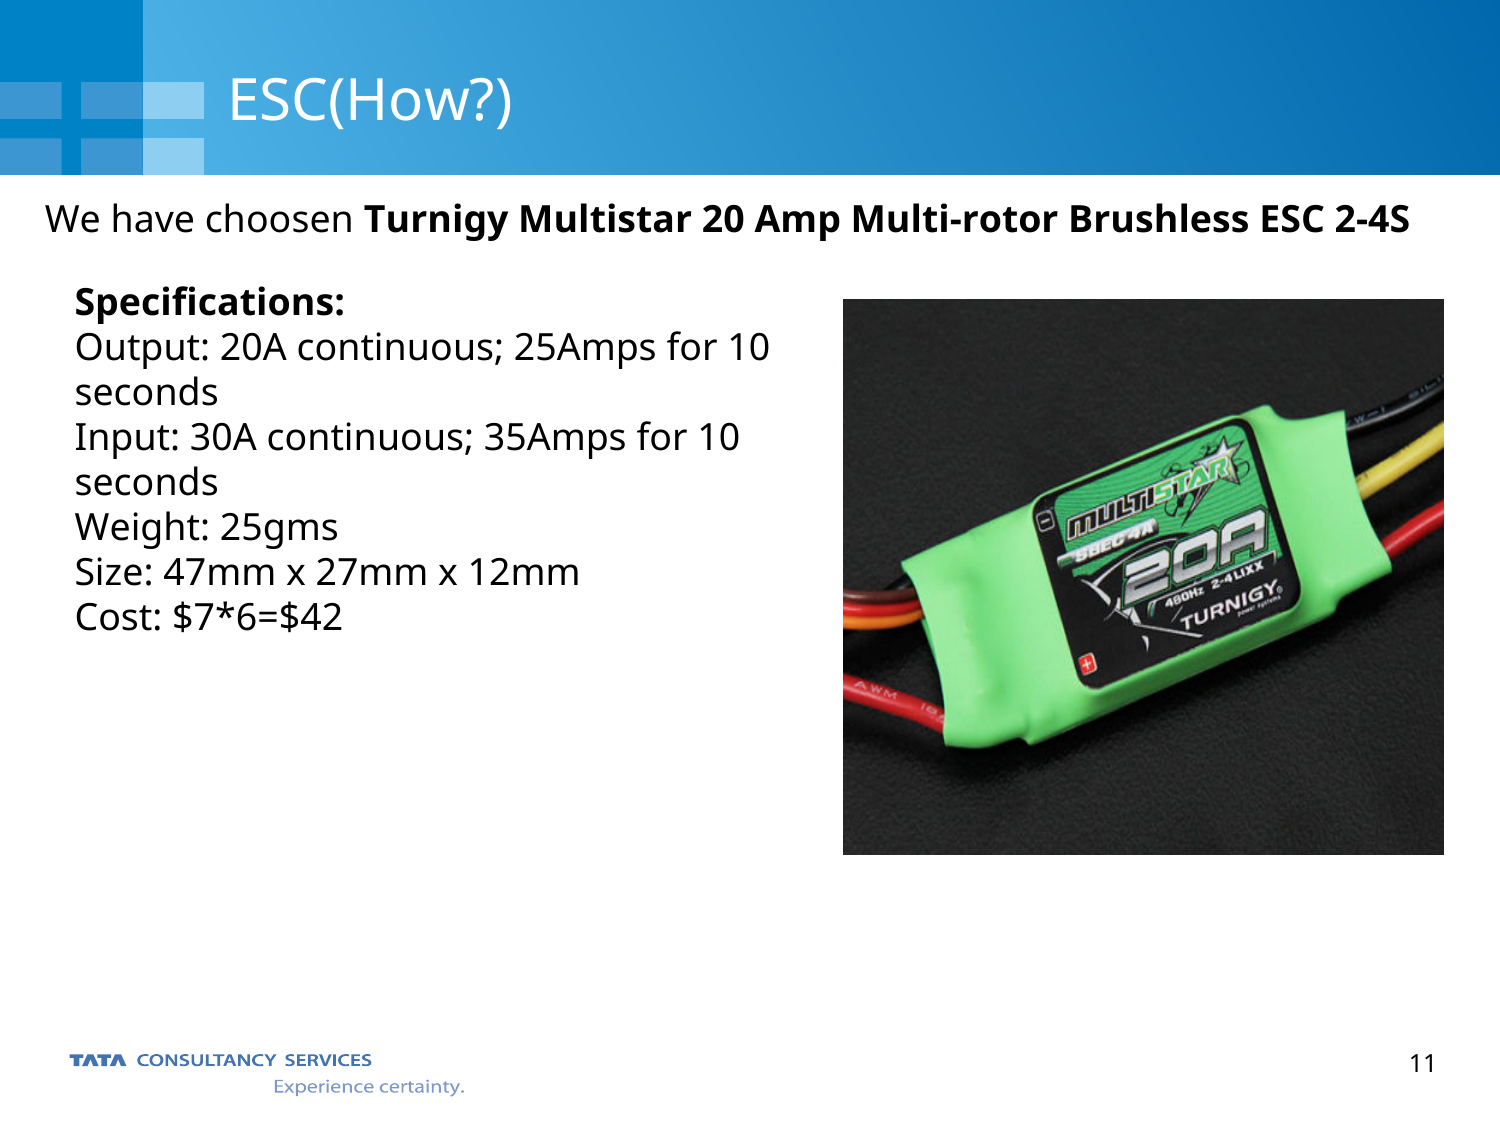

ESC(How?)
We have choosen Turnigy Multistar 20 Amp Multi-rotor Brushless ESC 2-4S
Specifications:
Output: 20A continuous; 25Amps for 10 seconds
Input: 30A continuous; 35Amps for 10 seconds
Weight: 25gms
Size: 47mm x 27mm x 12mm
Cost: $7*6=$42